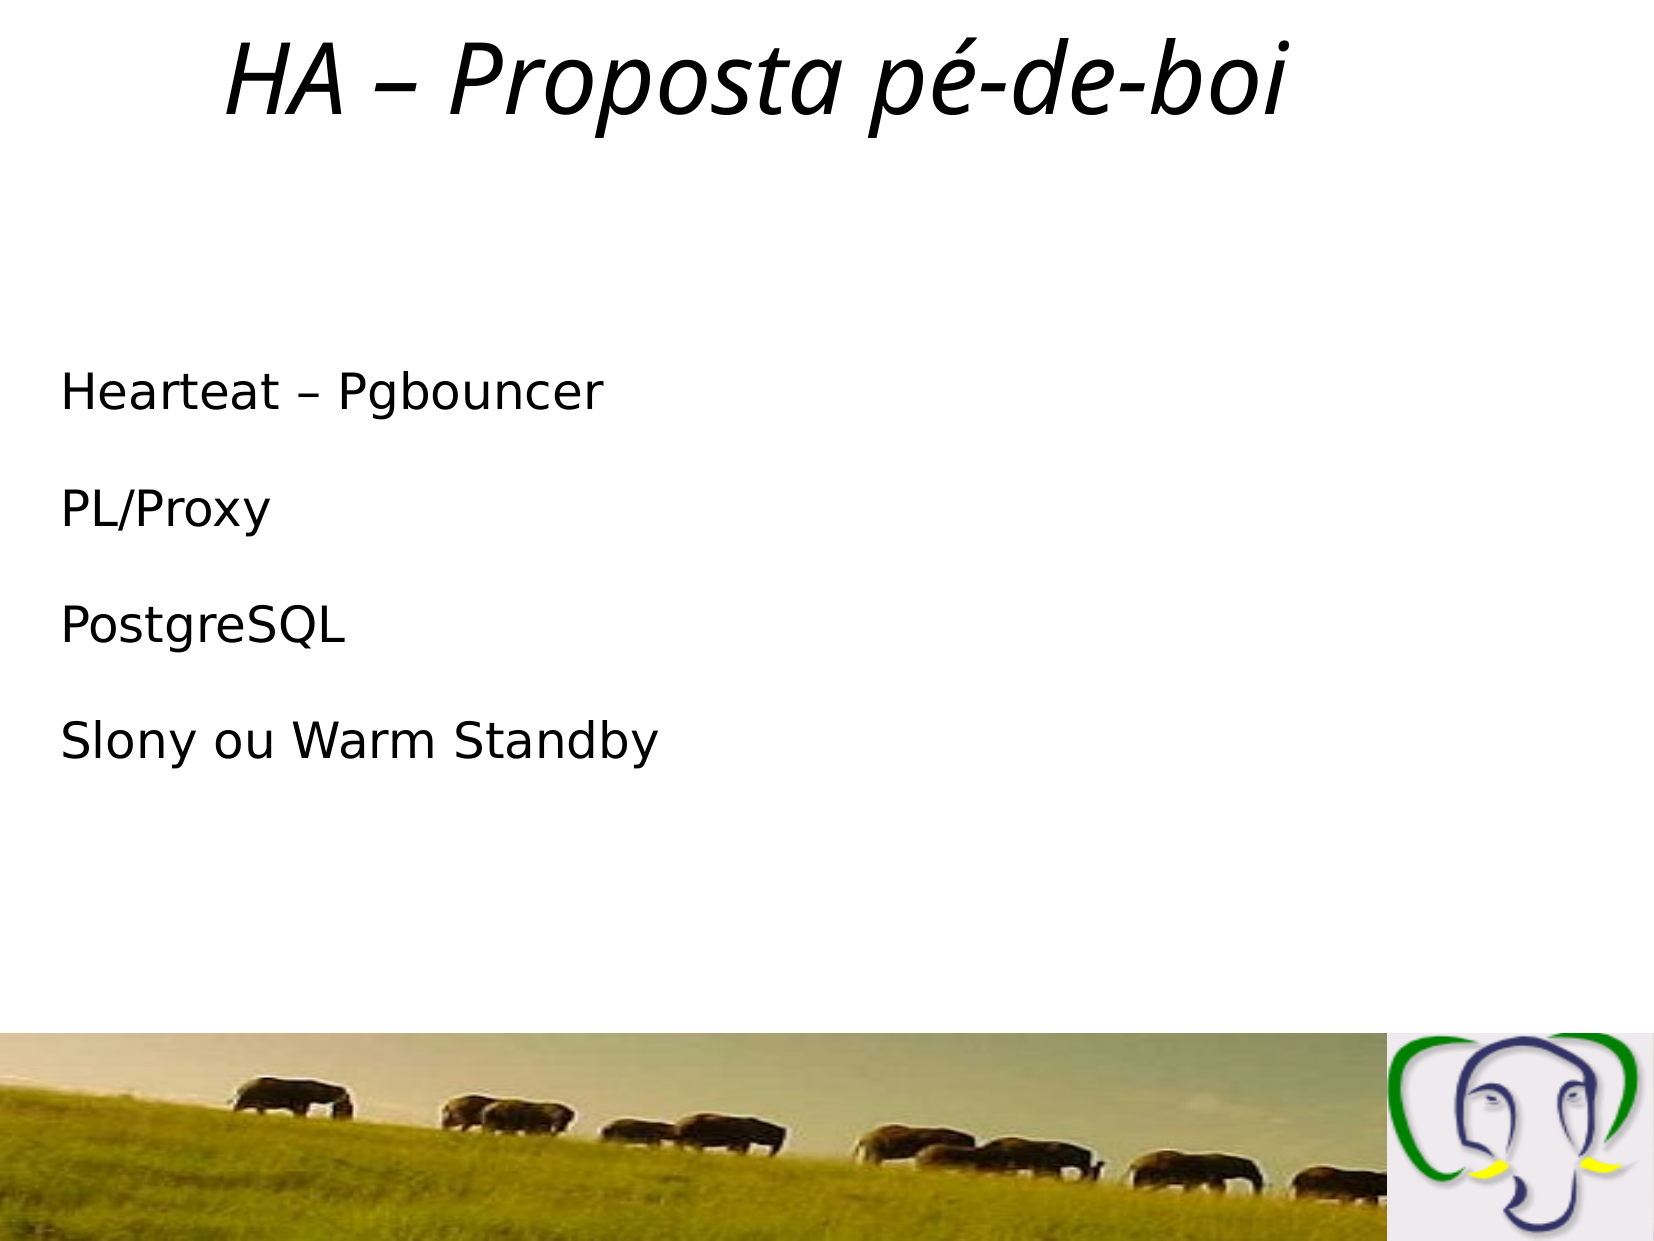

HA – Proposta pé-de-boi
 Hearteat – Pgbouncer
 PL/Proxy
 PostgreSQL
 Slony ou Warm Standby